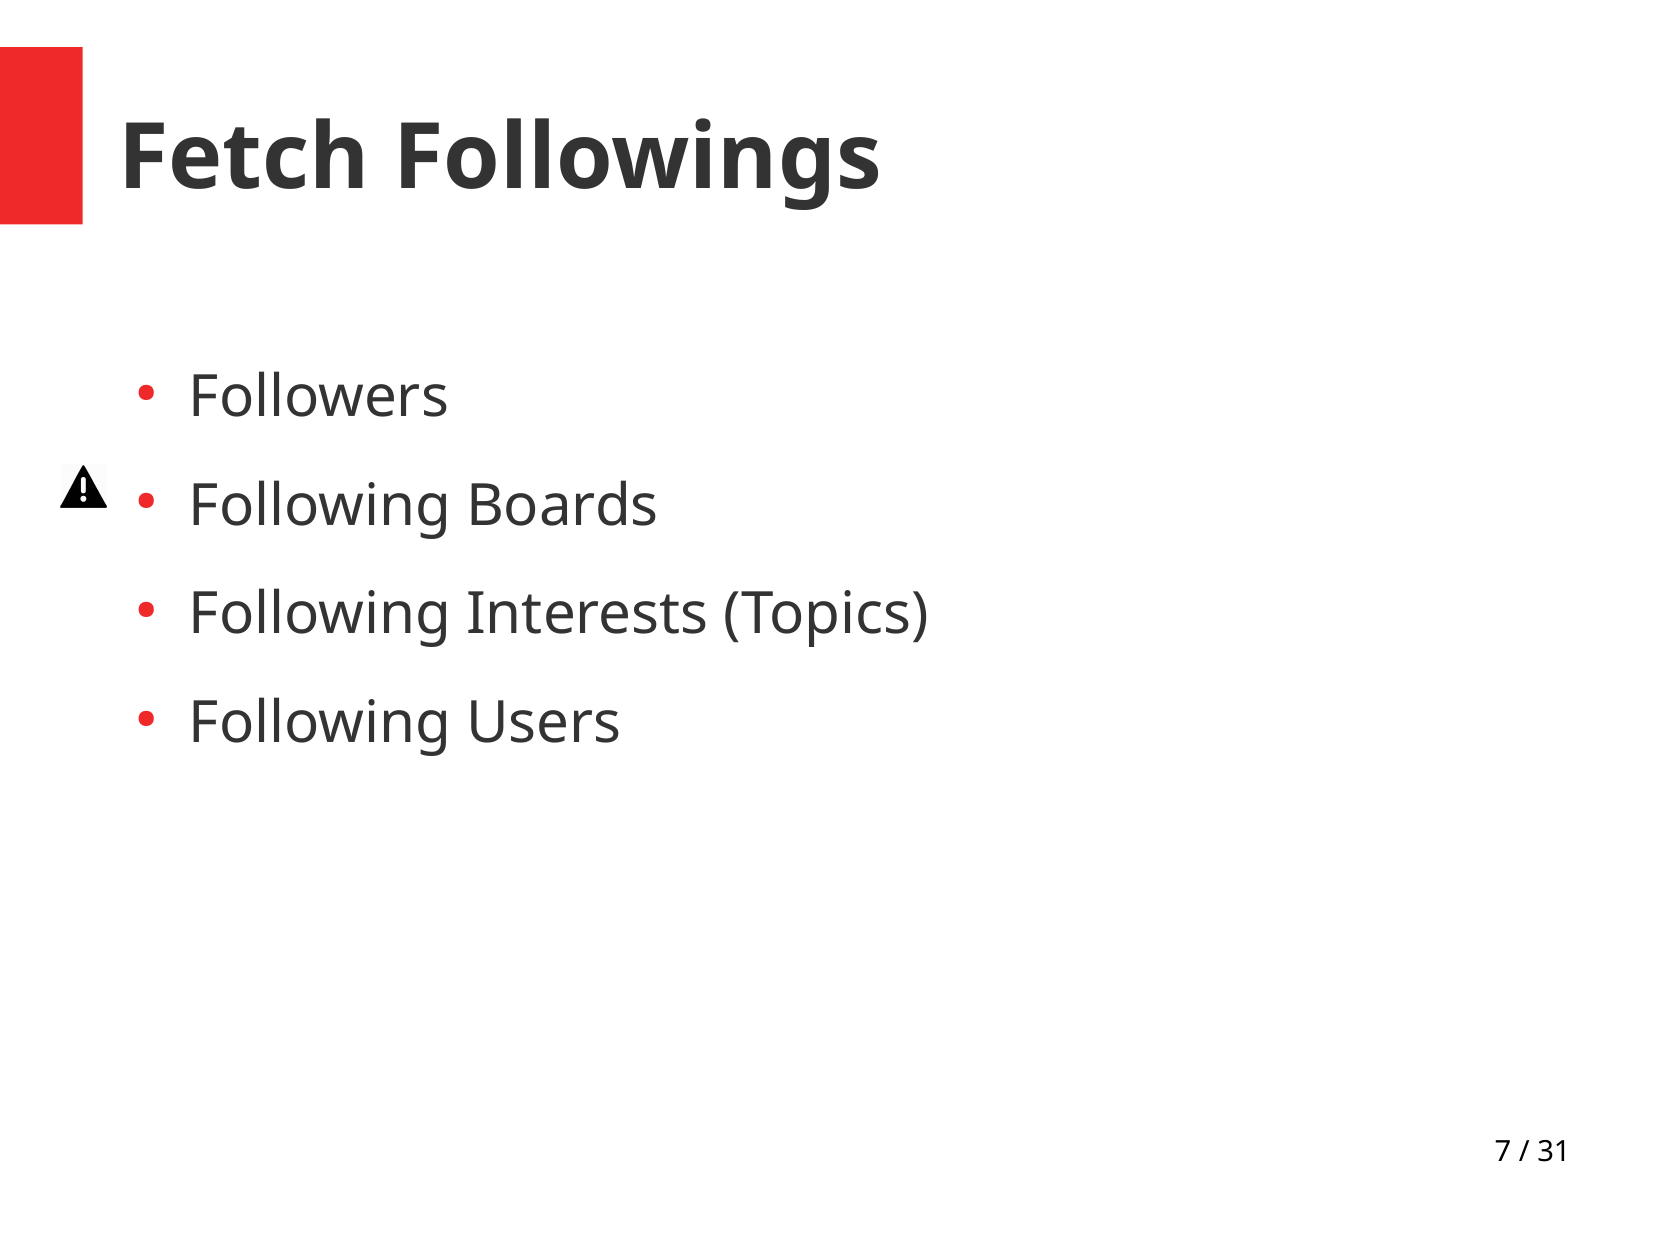

# Fetch Followings
Followers
Following Boards
Following Interests (Topics)
Following Users
7